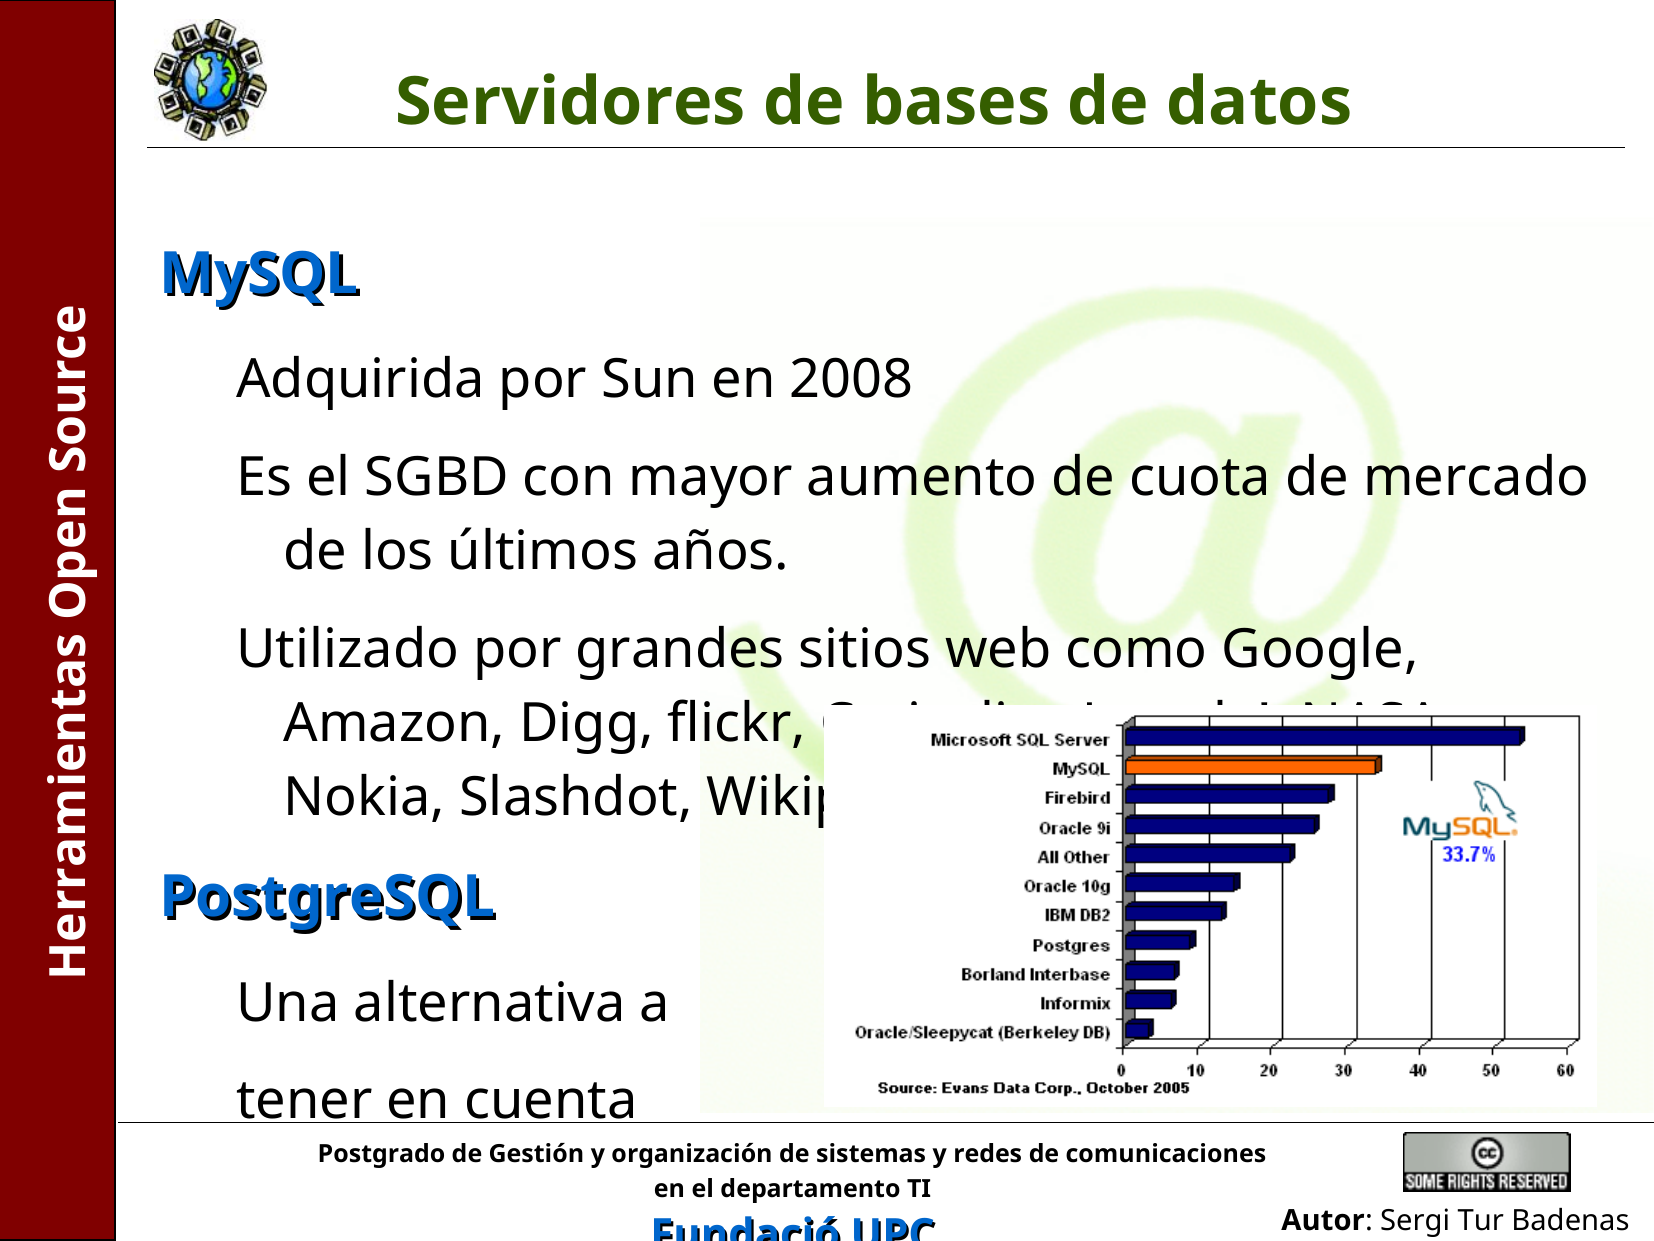

# Servidores de bases de datos
MySQL
Adquirida por Sun en 2008
Es el SGBD con mayor aumento de cuota de mercado de los últimos años.
Utilizado por grandes sitios web como Google, Amazon, Digg, flickr, Craigslist, Joomla!, NASA, Nokia, Slashdot, Wikipedia, WordPress, Yahoo
PostgreSQL
Una alternativa a
tener en cuenta